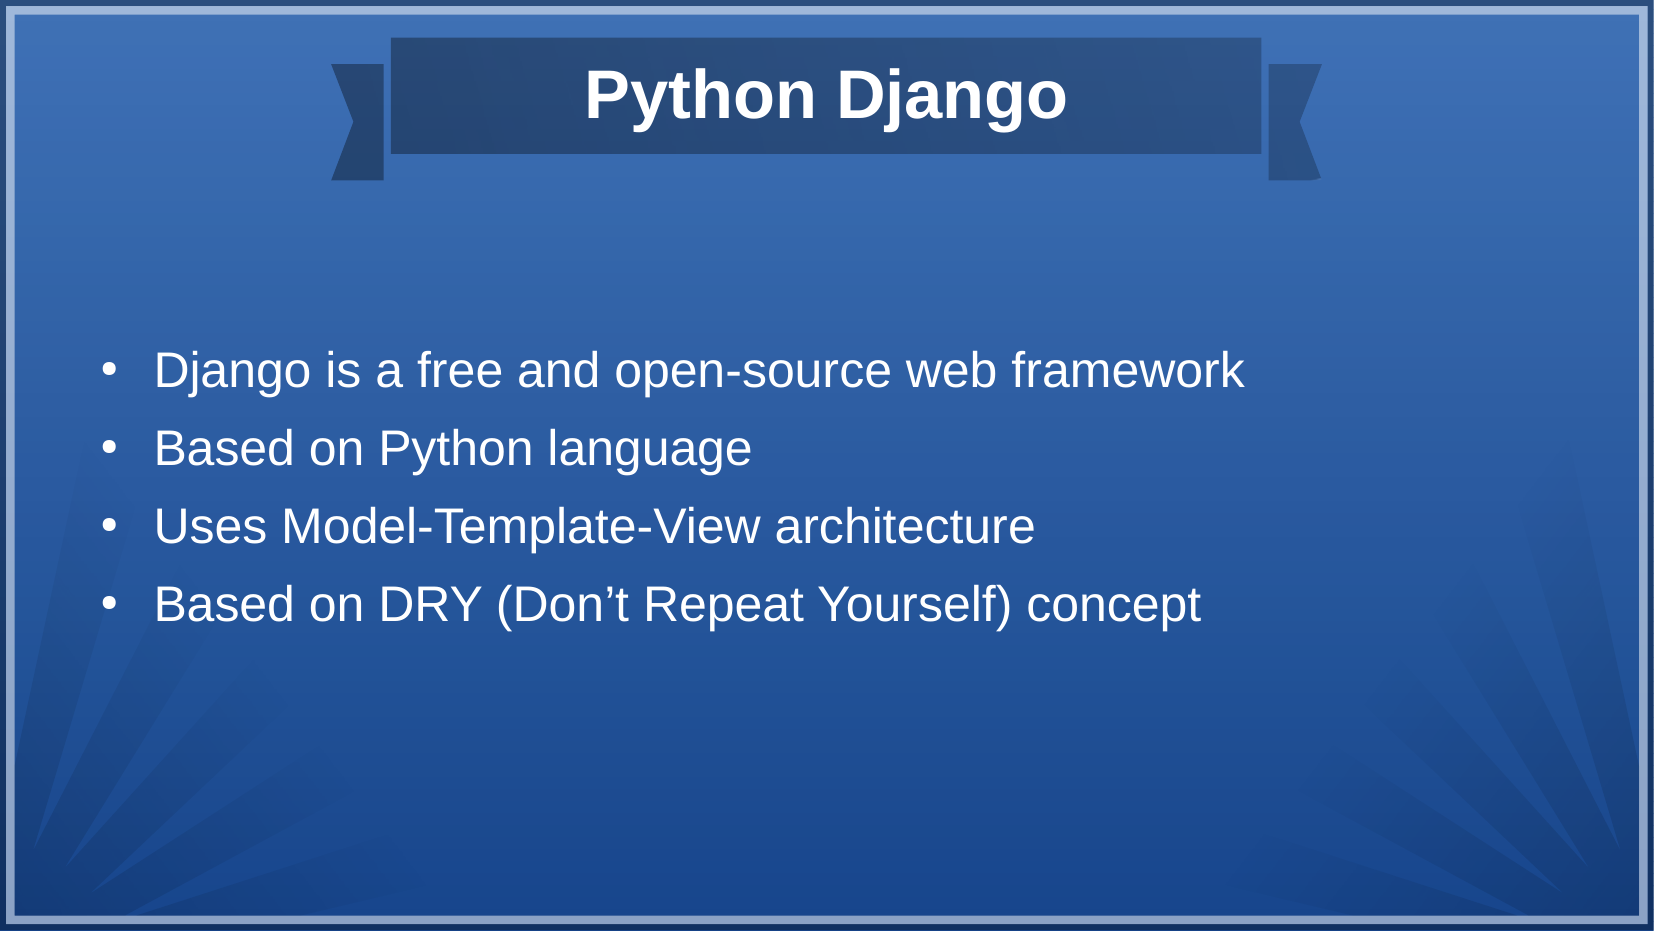

# Python Django
Django is a free and open-source web framework
Based on Python language
Uses Model-Template-View architecture
Based on DRY (Don’t Repeat Yourself) concept